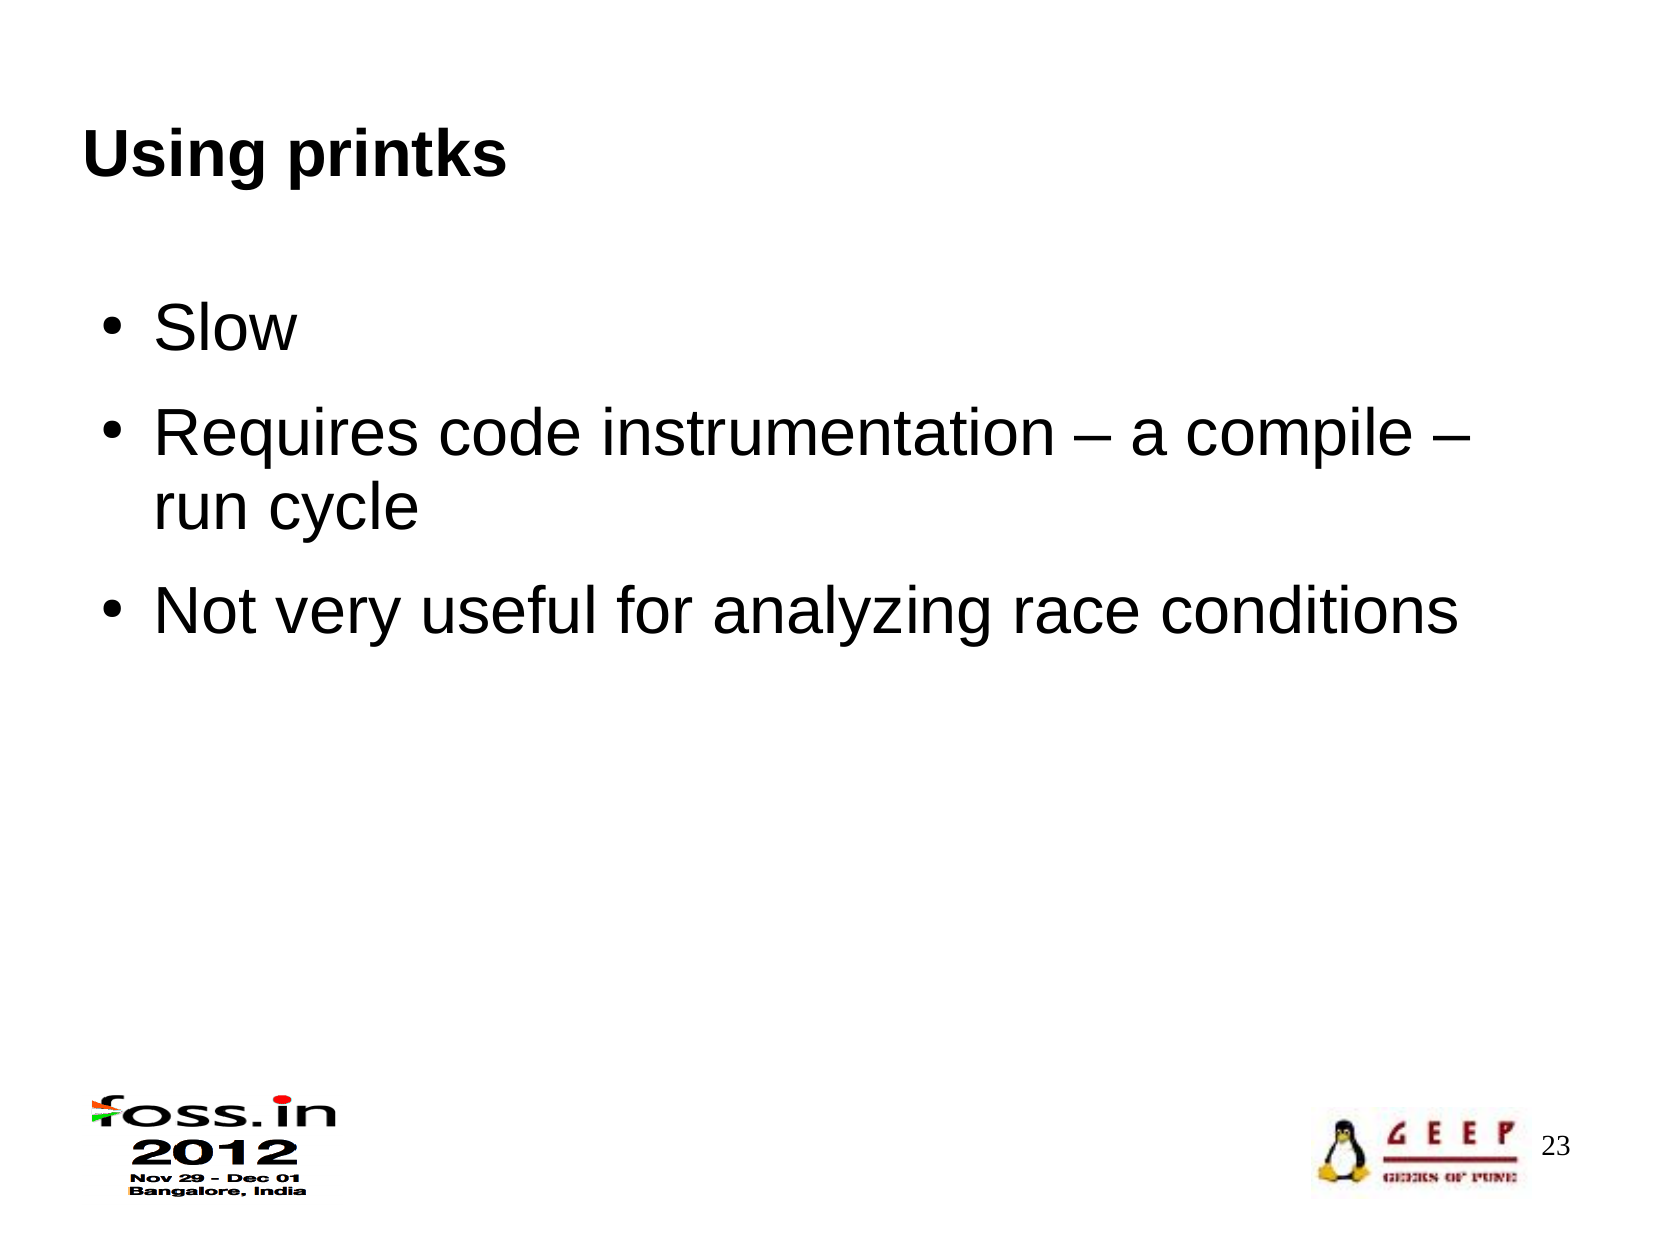

# Using printks
Slow
Requires code instrumentation – a compile – run cycle
Not very useful for analyzing race conditions
23